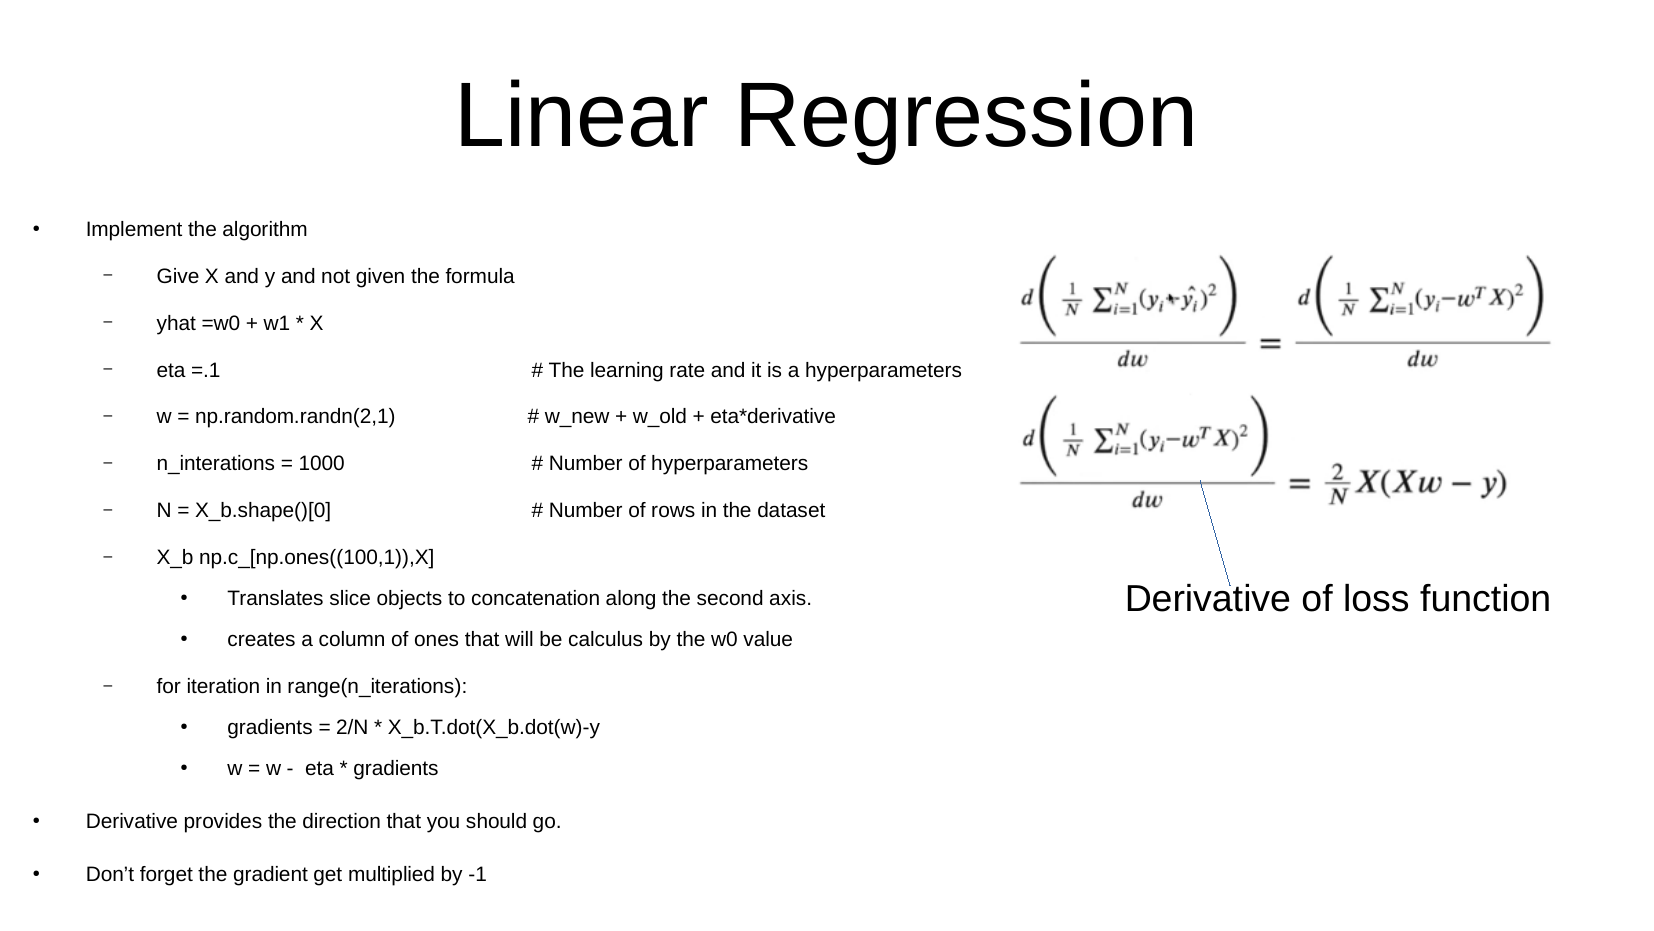

# Linear Regression
Implement the algorithm
Give X and y and not given the formula
yhat =w0 + w1 * X
eta =.1					# The learning rate and it is a hyperparameters
w = np.random.randn(2,1) # w_new + w_old + eta*derivative
n_interations = 1000			# Number of hyperparameters
N = X_b.shape()[0]			# Number of rows in the dataset
X_b np.c_[np.ones((100,1)),X]
Translates slice objects to concatenation along the second axis.
creates a column of ones that will be calculus by the w0 value
for iteration in range(n_iterations):
gradients = 2/N * X_b.T.dot(X_b.dot(w)-y
w = w - eta * gradients
Derivative provides the direction that you should go.
Don’t forget the gradient get multiplied by -1
Derivative of loss function